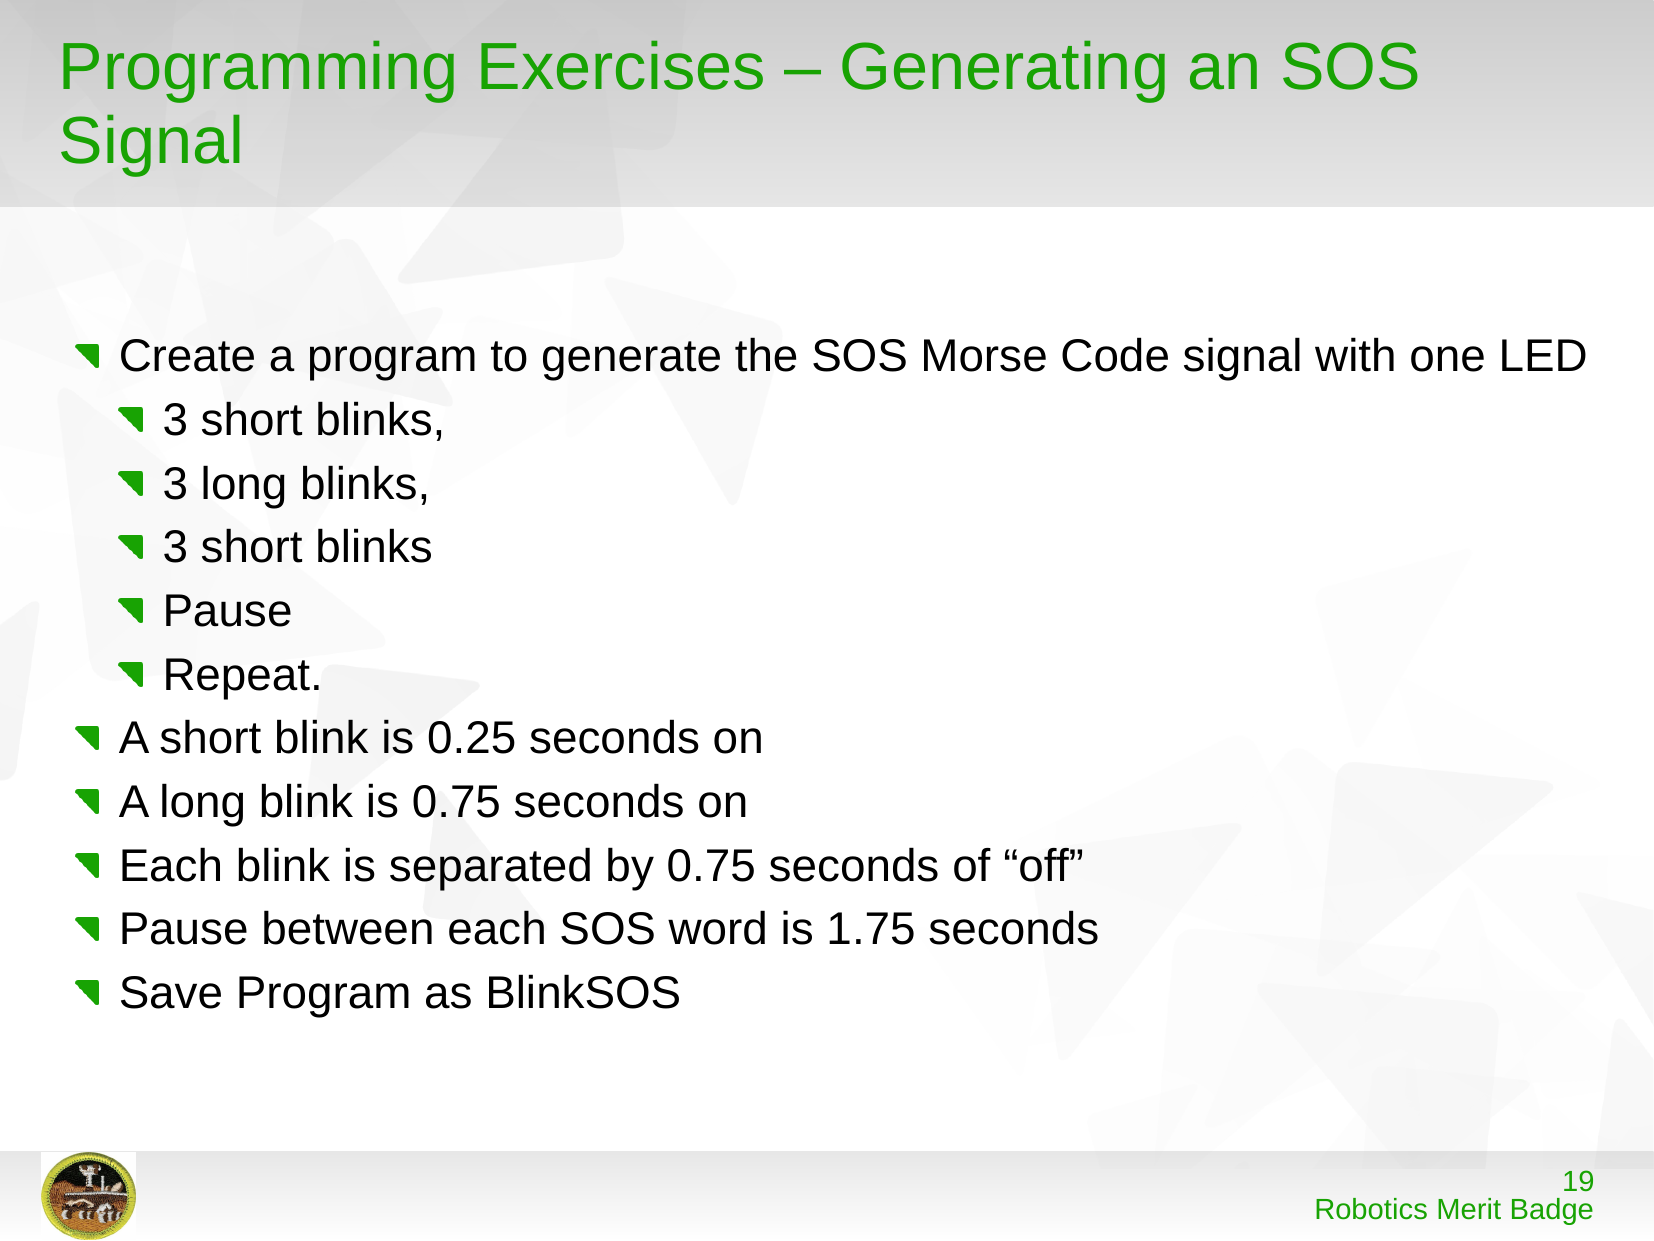

# Programming Exercises – Generating an SOS Signal
Create a program to generate the SOS Morse Code signal with one LED
3 short blinks,
3 long blinks,
3 short blinks
Pause
Repeat.
A short blink is 0.25 seconds on
A long blink is 0.75 seconds on
Each blink is separated by 0.75 seconds of “off”
Pause between each SOS word is 1.75 seconds
Save Program as BlinkSOS
19
Robotics Merit Badge